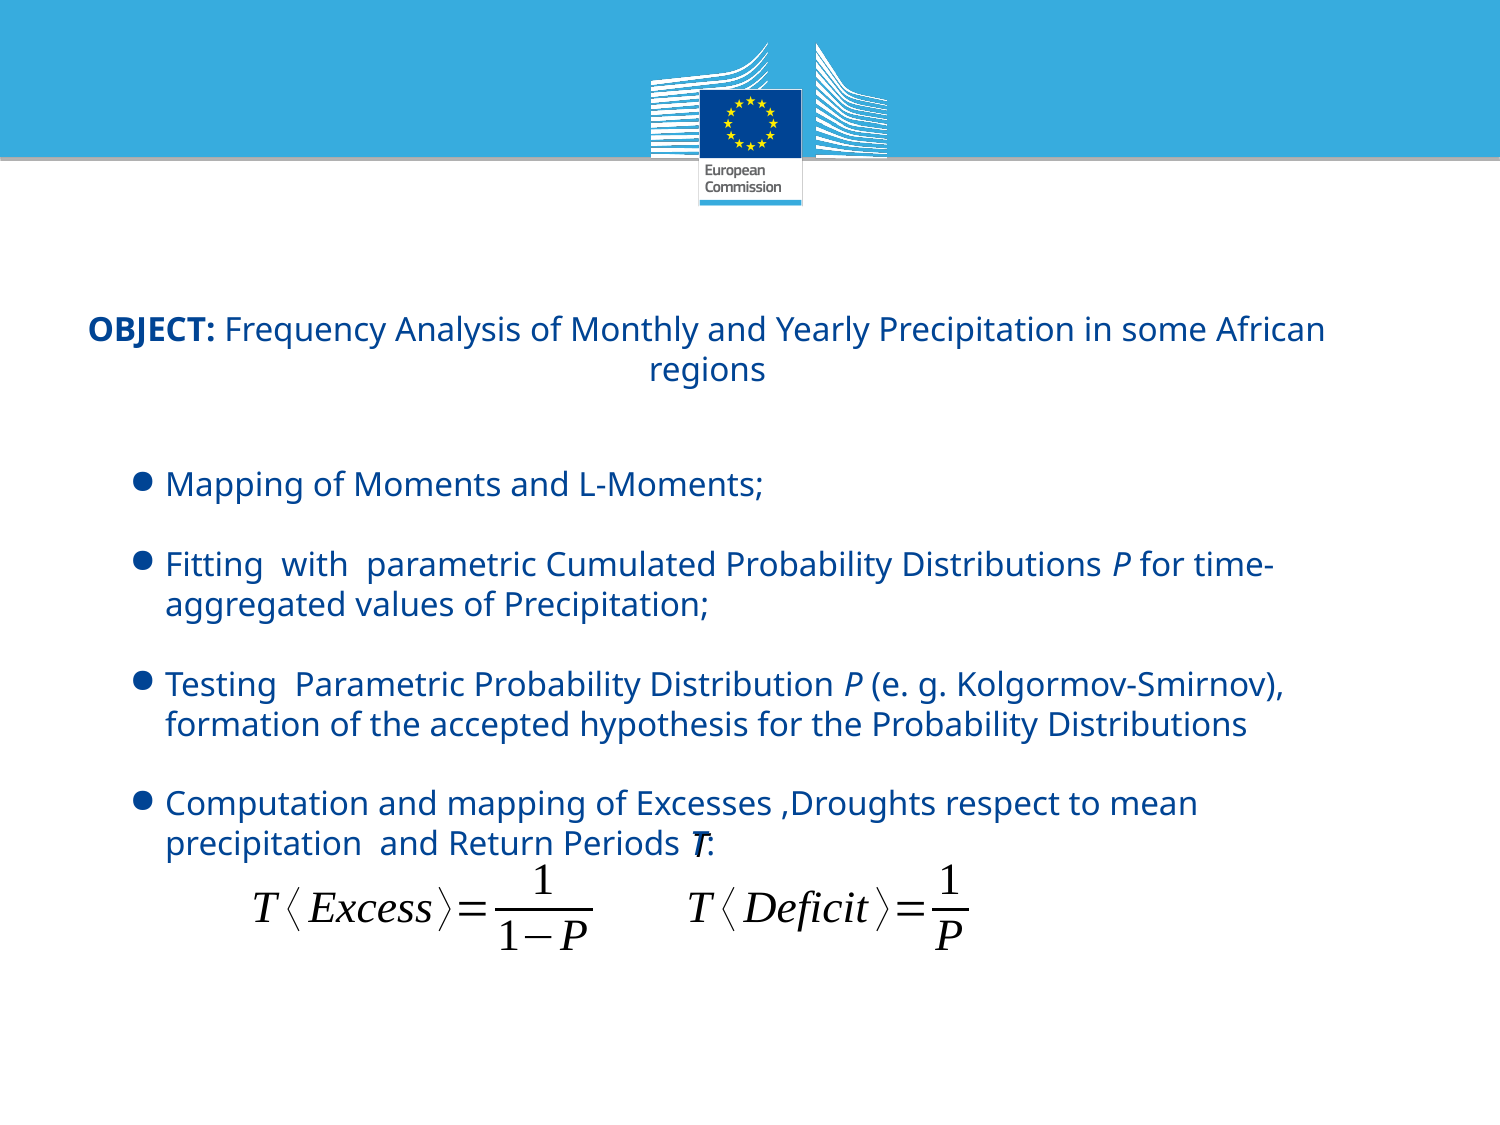

OBJECT: Frequency Analysis of Monthly and Yearly Precipitation in some African regions
Mapping of Moments and L-Moments;
Fitting with parametric Cumulated Probability Distributions P for time-aggregated values of Precipitation;
Testing Parametric Probability Distribution P (e. g. Kolgormov-Smirnov), formation of the accepted hypothesis for the Probability Distributions
Computation and mapping of Excesses ,Droughts respect to mean precipitation and Return Periods T: